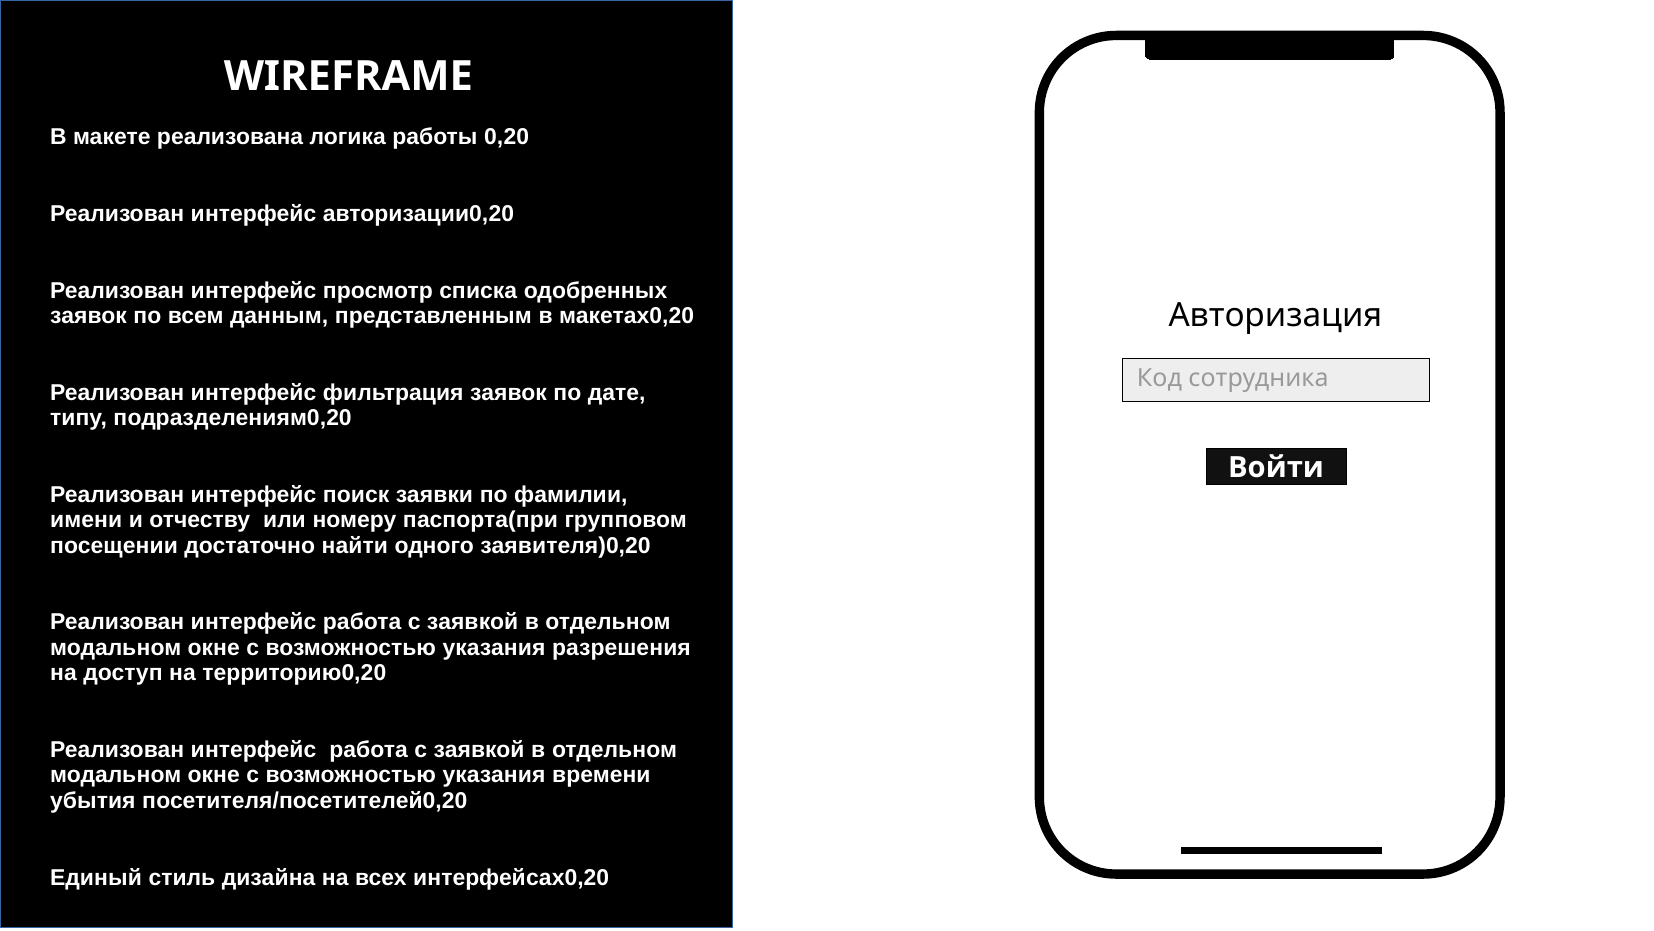

WIREFRAME
В макете реализована логика работы 0,20
Реализован интерфейс авторизации0,20
Реализован интерфейс просмотр списка одобренных заявок по всем данным, представленным в макетах0,20
Реализован интерфейс фильтрация заявок по дате, типу, подразделениям0,20
Реализован интерфейс поиск заявки по фамилии, имени и отчеству или номеру паспорта(при групповом посещении достаточно найти одного заявителя)0,20
Реализован интерфейс работа с заявкой в отдельном модальном окне с возможностью указания разрешения на доступ на территорию0,20
Реализован интерфейс работа с заявкой в отдельном модальном окне с возможностью указания времени убытия посетителя/посетителей0,20
Единый стиль дизайна на всех интерфейсах0,20
Оптимальное использование элементов управления0,20
Авторизация
Код сотрудника
Войти